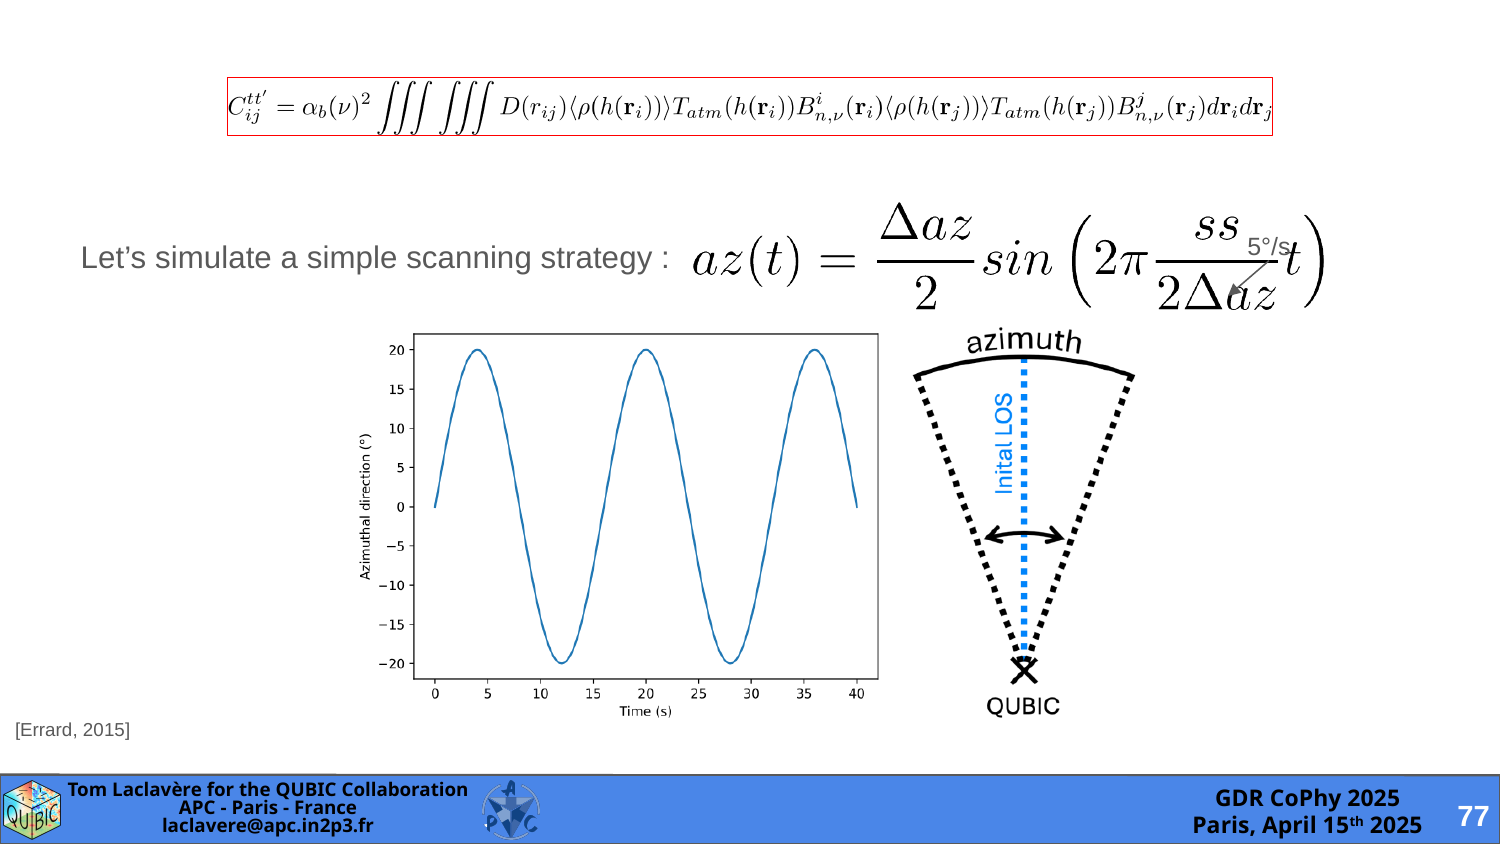

Let’s simulate a simple scanning strategy :
5°/s
[Errard, 2015]